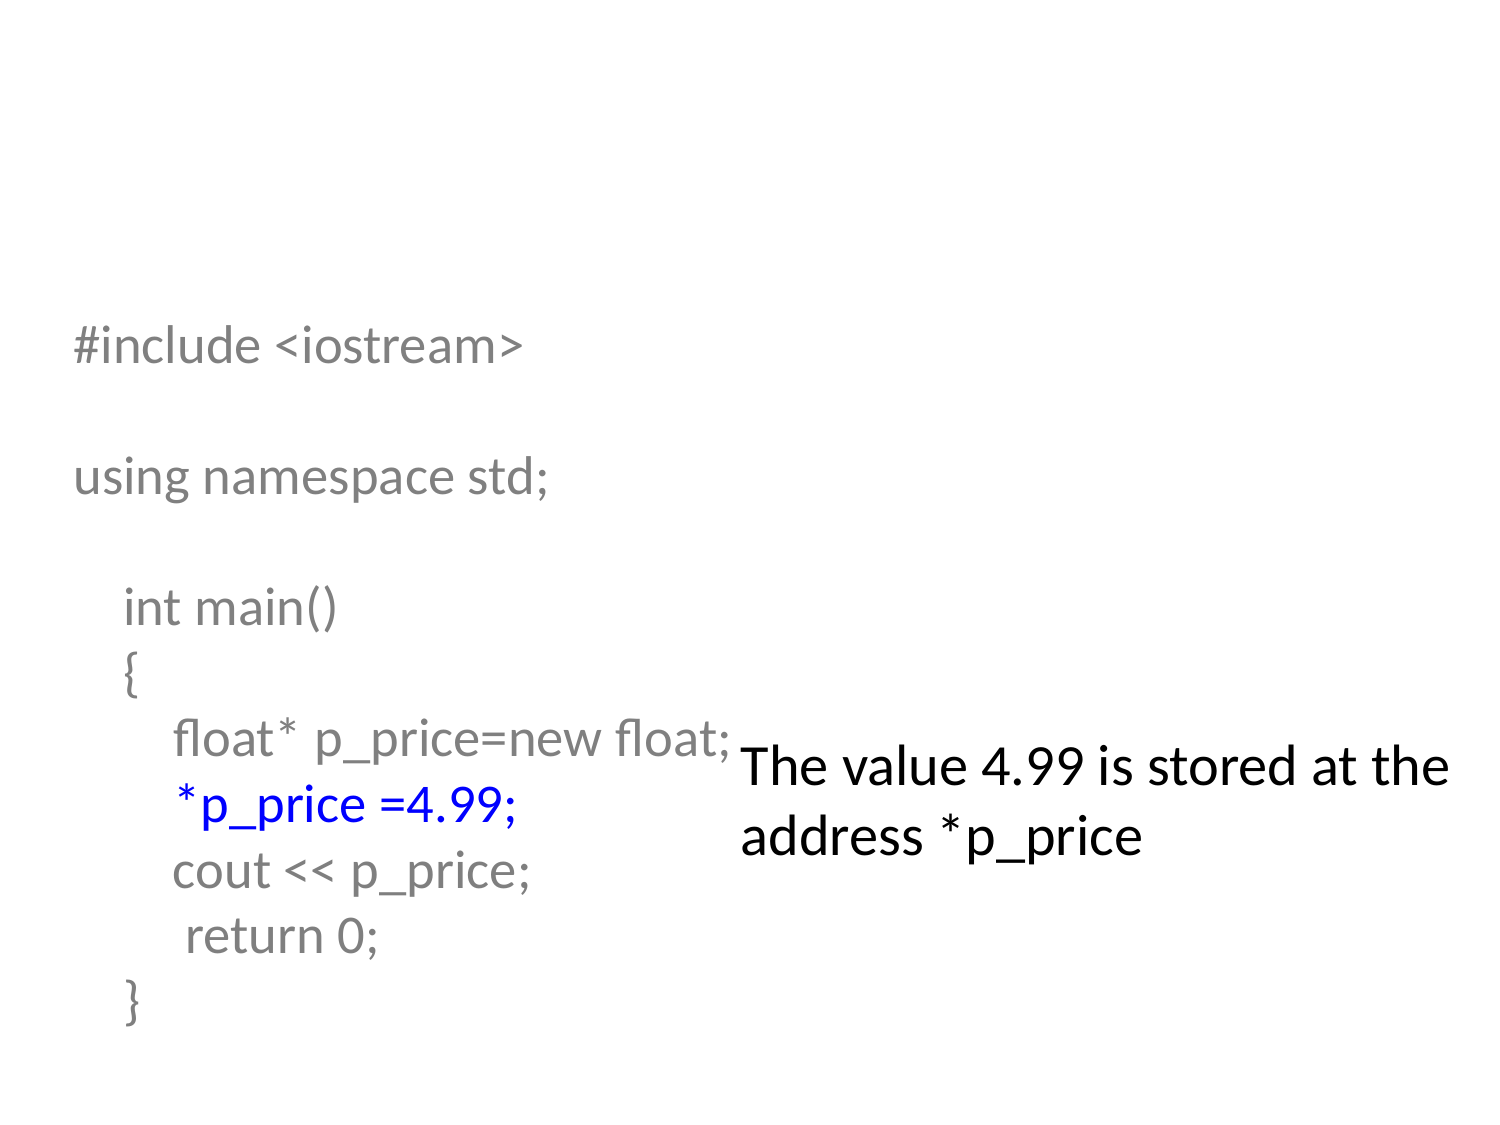

# #include <iostream> using namespace std; int main() { float* p_price=new float; *p_price =4.99; cout << p_price; return 0; }
The value 4.99 is stored at the address *p_price